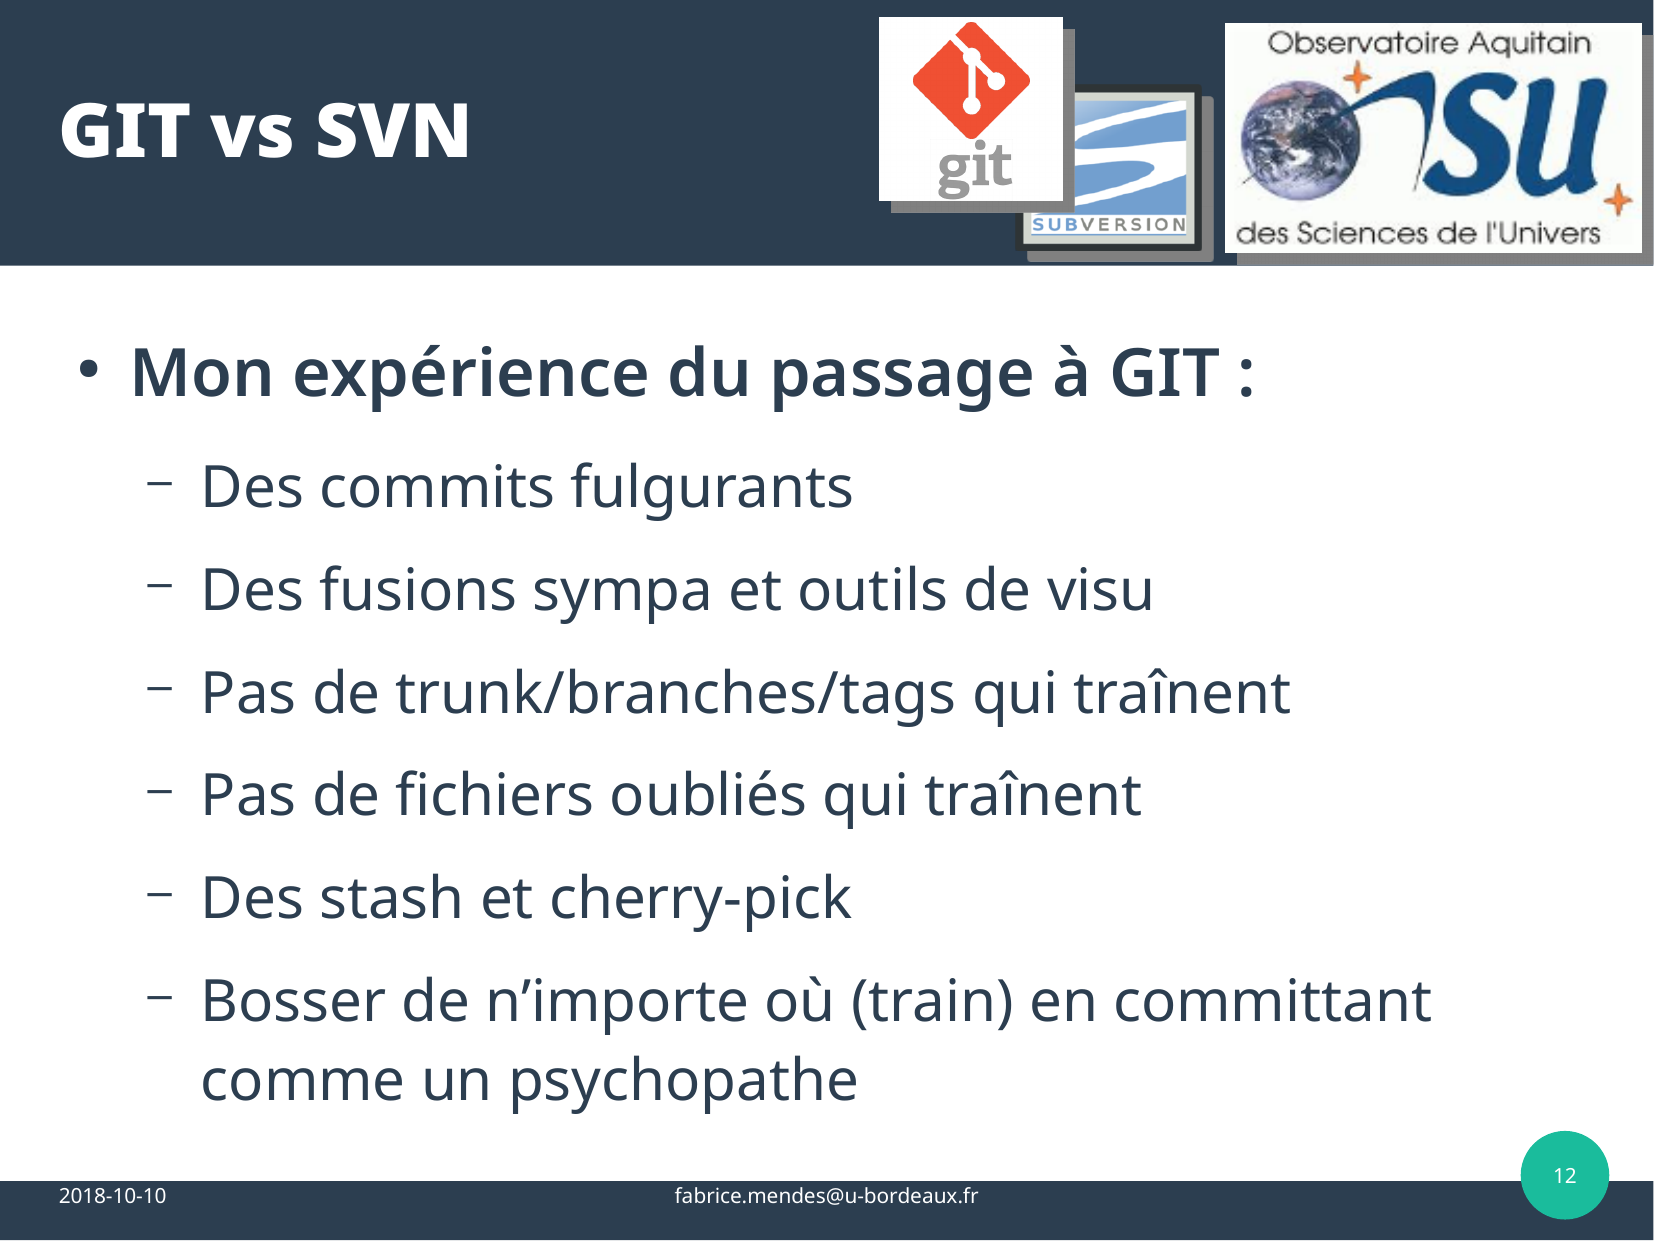

# GIT vs SVN
Mon expérience du passage à GIT :
Des commits fulgurants
Des fusions sympa et outils de visu
Pas de trunk/branches/tags qui traînent
Pas de fichiers oubliés qui traînent
Des stash et cherry-pick
Bosser de n’importe où (train) en committant comme un psychopathe
12
2018-10-10
fabrice.mendes@u-bordeaux.fr